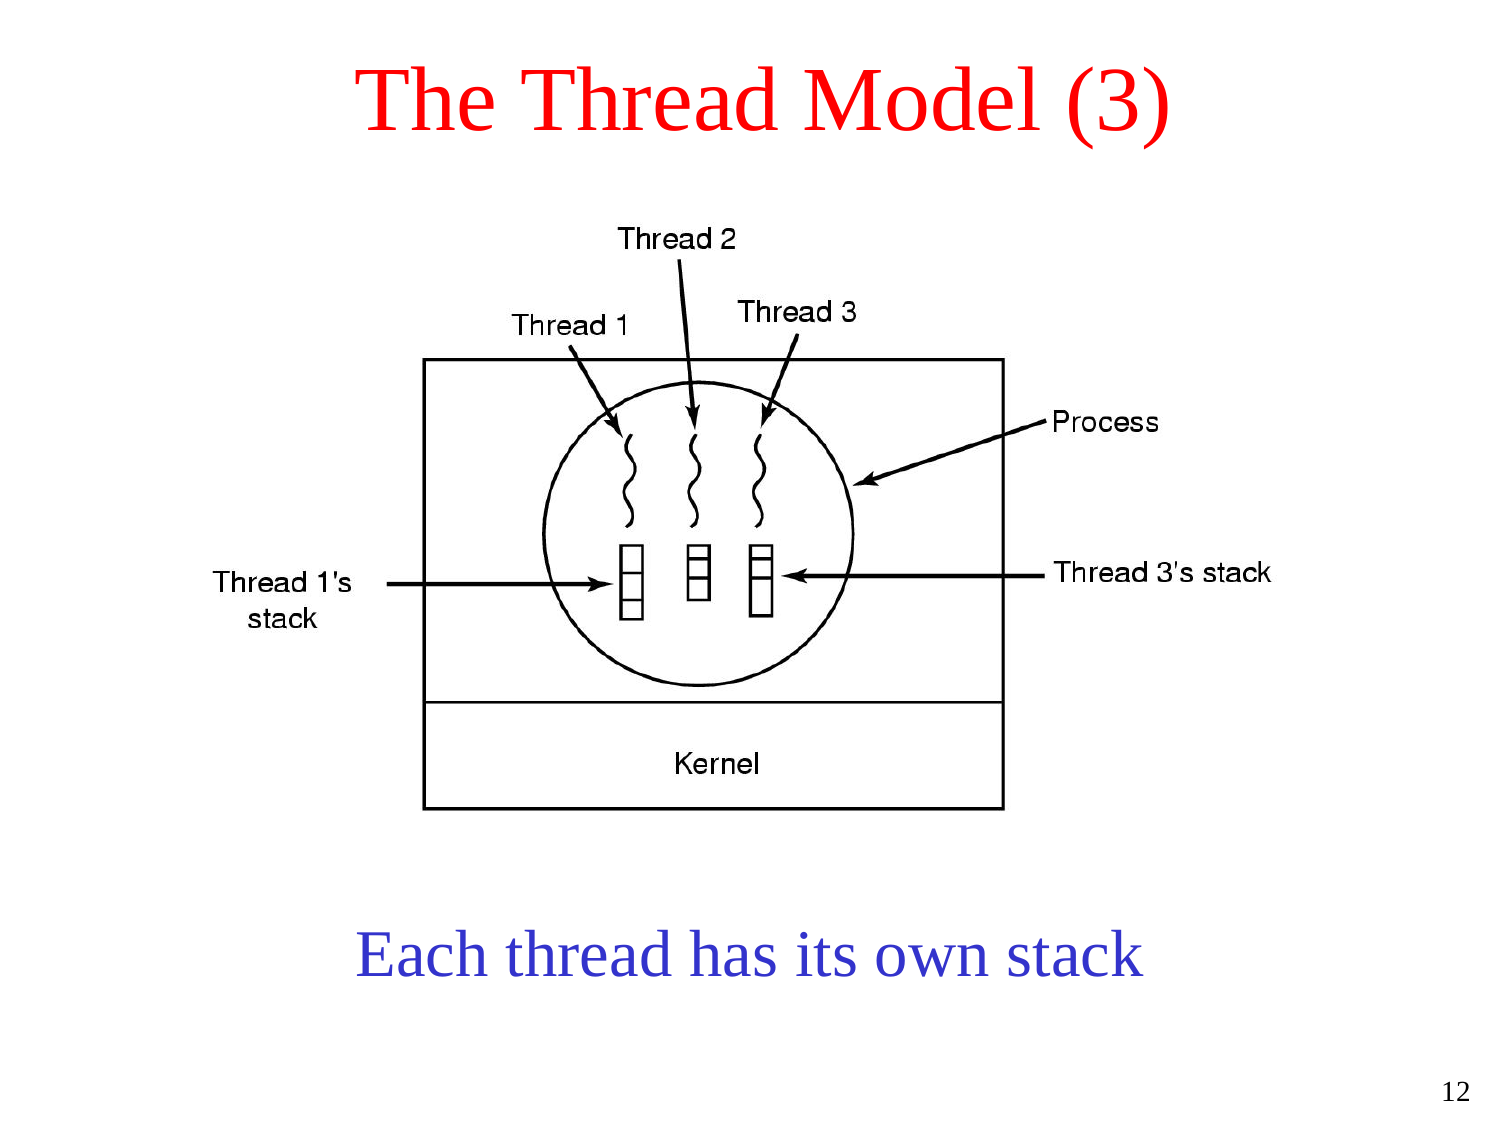

The Thread Model (3)
Each thread has its own stack